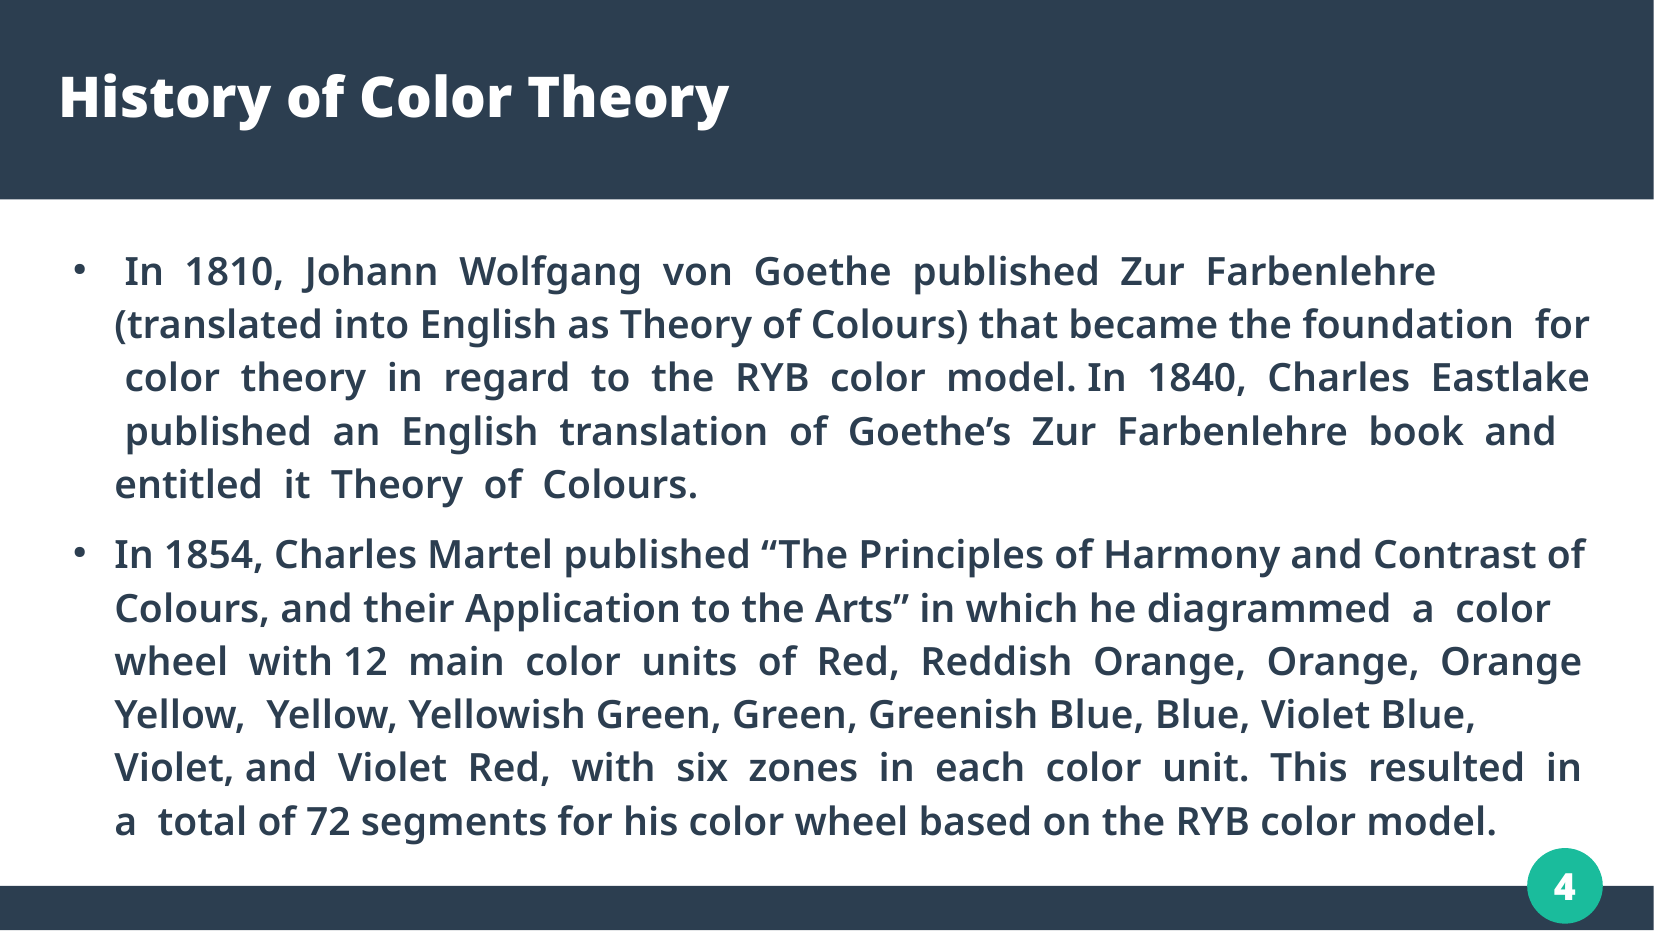

# History of Color Theory
 In 1810, Johann Wolfgang von Goethe published Zur Farbenlehre (translated into English as Theory of Colours) that became the foundation for color theory in regard to the RYB color model. In 1840, Charles Eastlake published an English translation of Goethe’s Zur Farbenlehre book and entitled it Theory of Colours.
In 1854, Charles Martel published “The Principles of Harmony and Contrast of Colours, and their Application to the Arts” in which he diagrammed a color wheel with 12 main color units of Red, Reddish Orange, Orange, Orange Yellow, Yellow, Yellowish Green, Green, Greenish Blue, Blue, Violet Blue, Violet, and Violet Red, with six zones in each color unit. This resulted in a total of 72 segments for his color wheel based on the RYB color model.